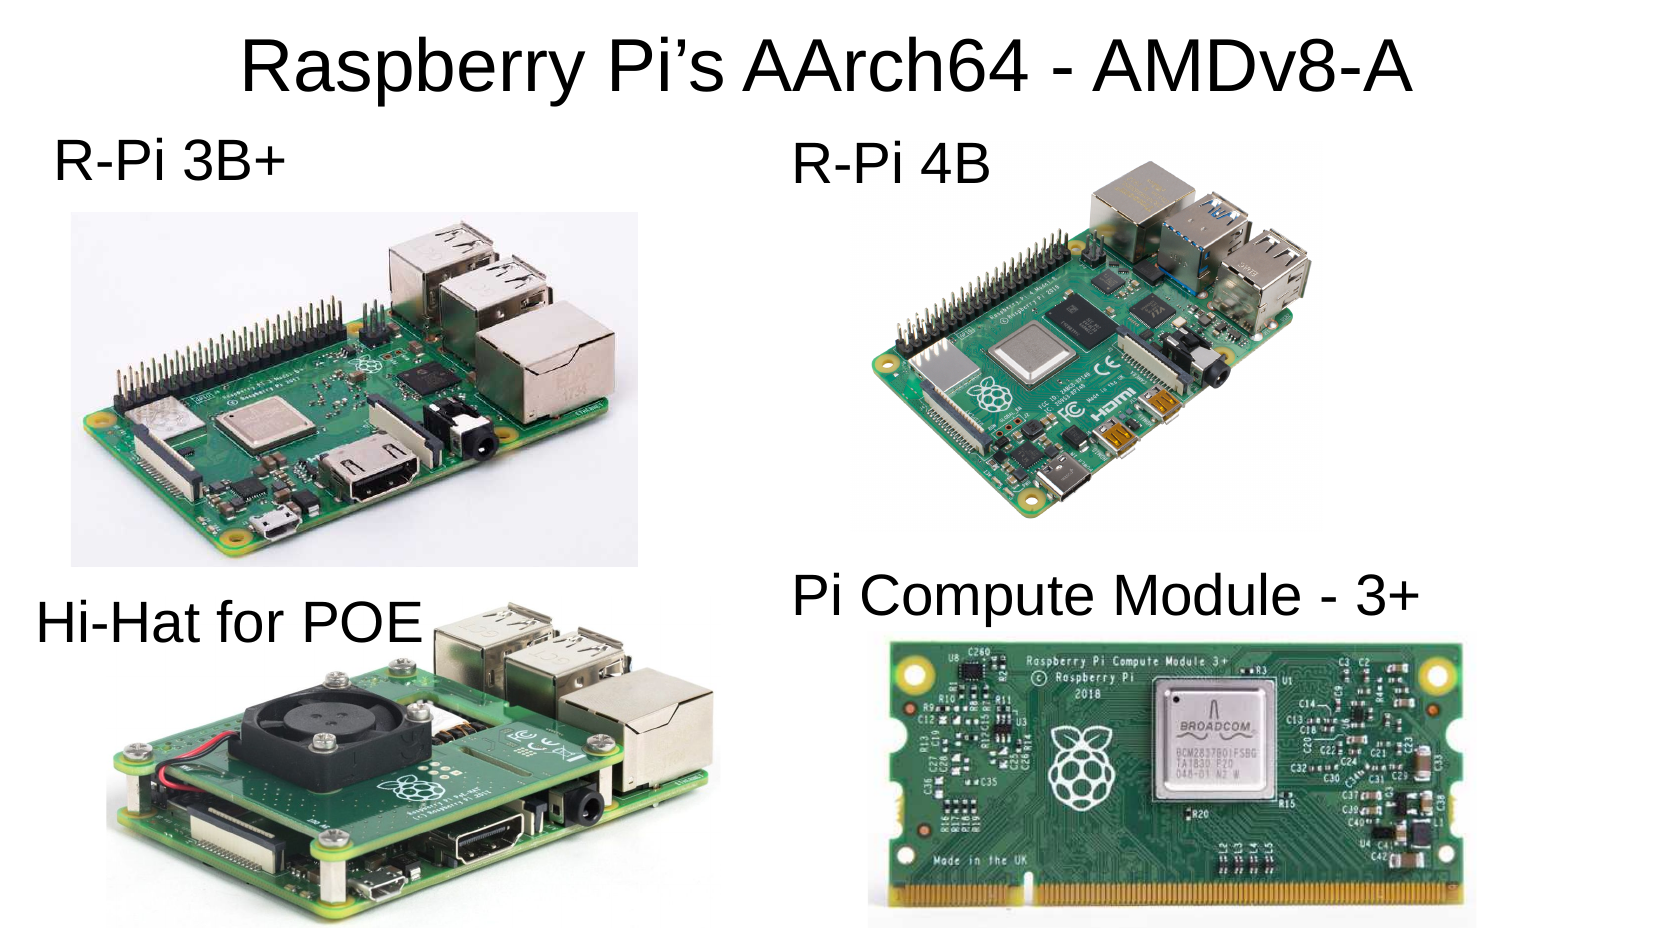

# Raspberry Pi’s AArch64 - AMDv8-A
R-Pi 3B+
R-Pi 4B
Pi Compute Module - 3+
Hi-Hat for POE